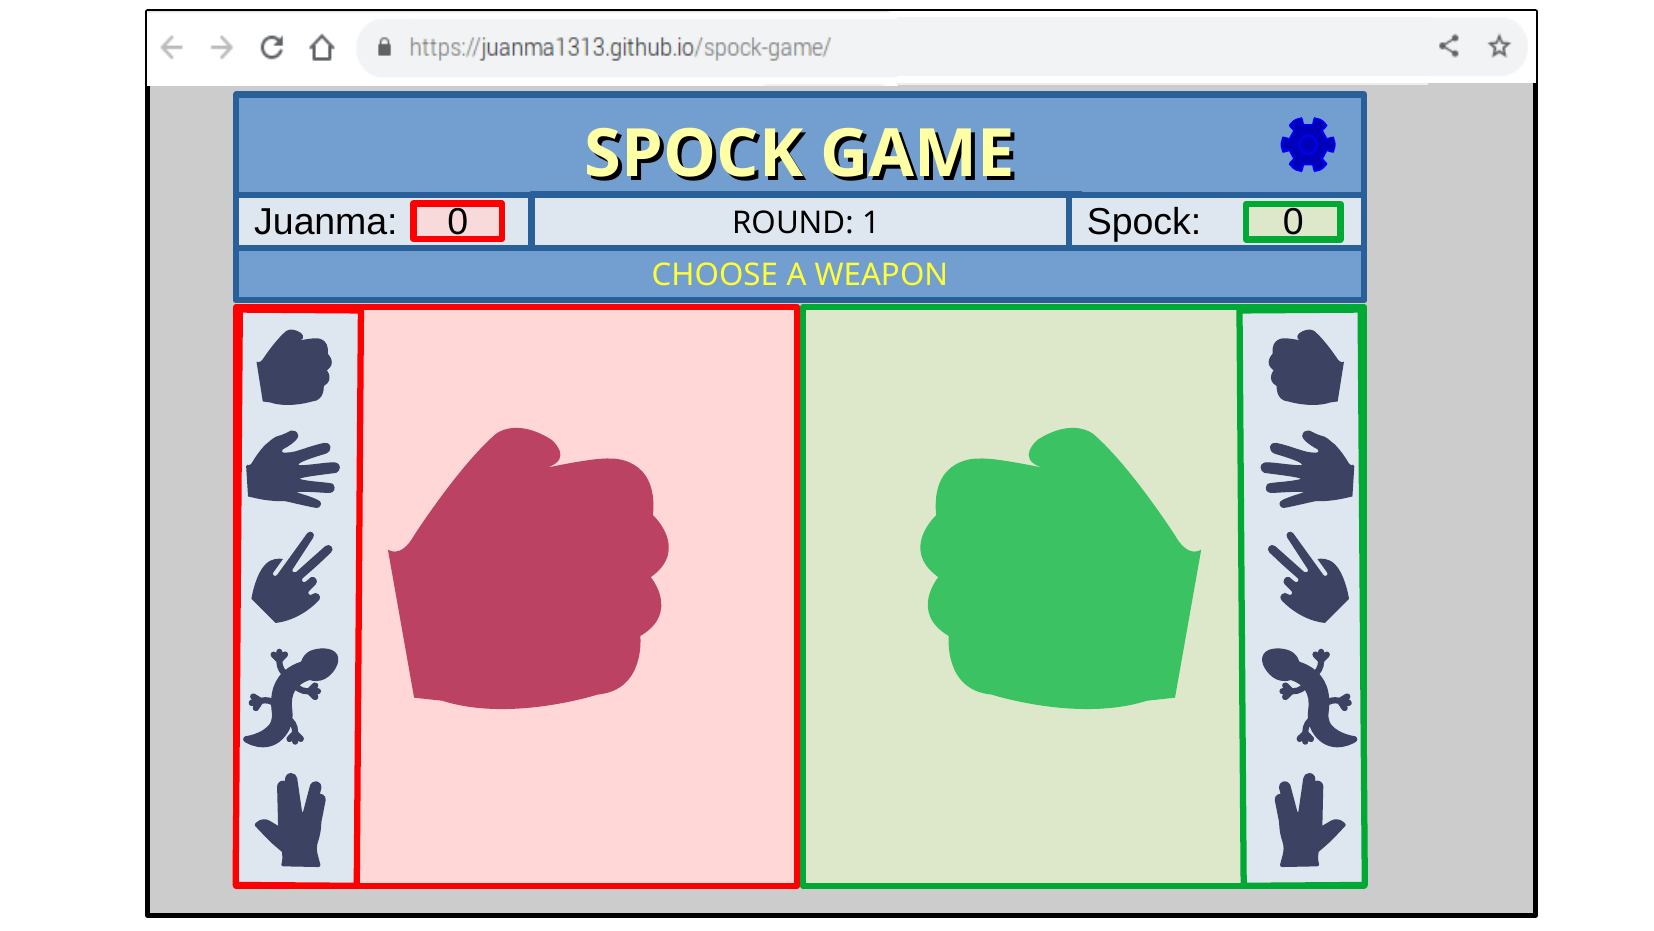

SPOCK GAME
ROUND: 1
Juanma:
0
Spock:
0
CHOOSE A WEAPON
a
a